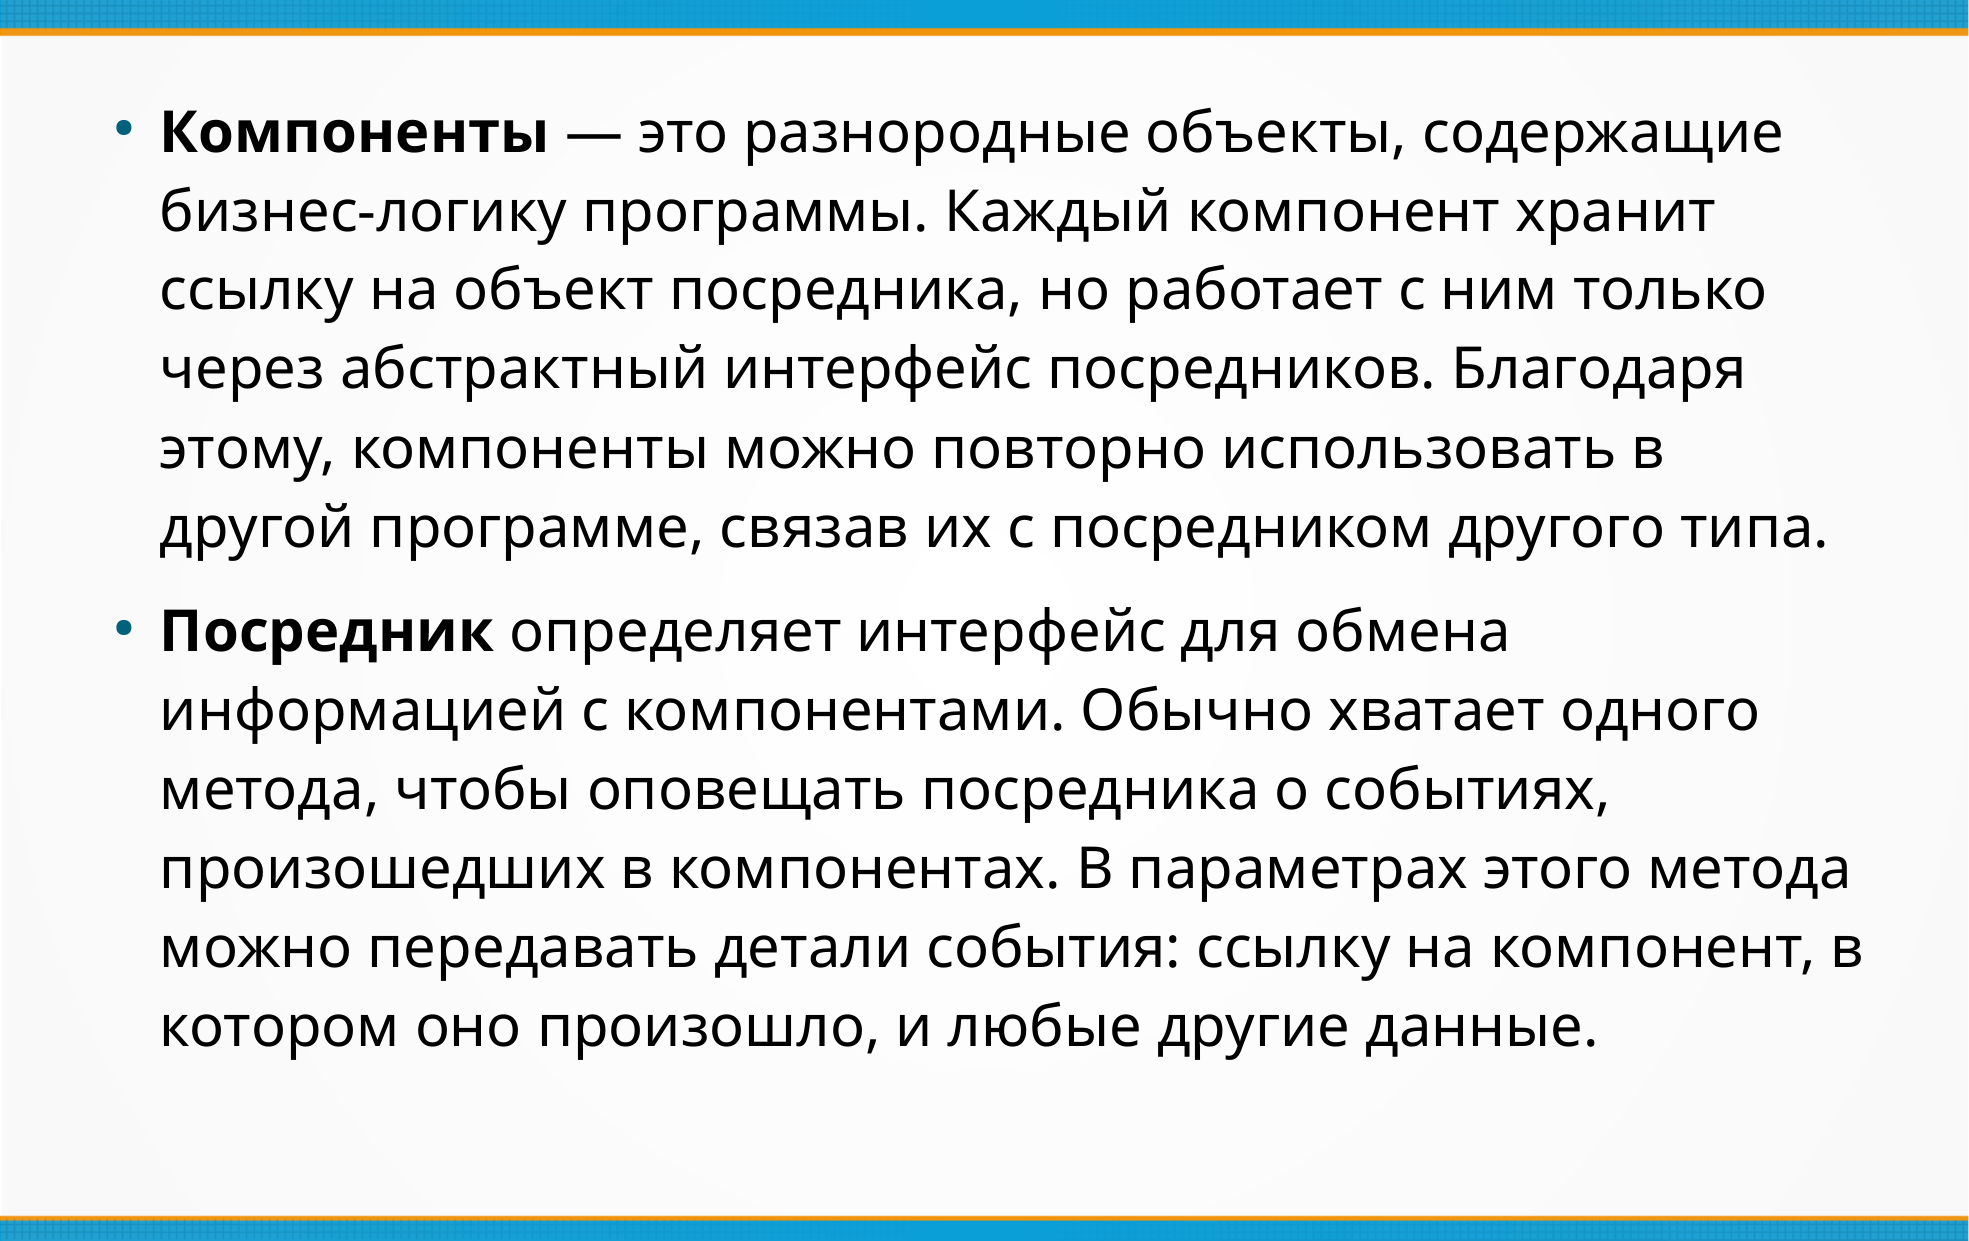

# Компоненты — это разнородные объекты, содержащие бизнес-логику программы. Каждый компонент хранит ссылку на объект посредника, но работает с ним только через абстрактный интерфейс посредников. Благодаря этому, компоненты можно повторно использовать в другой программе, связав их с посредником другого типа.
Посредник определяет интерфейс для обмена информацией с компонентами. Обычно хватает одного метода, чтобы оповещать посредника о событиях, произошедших в компонентах. В параметрах этого метода можно передавать детали события: ссылку на компонент, в котором оно произошло, и любые другие данные.